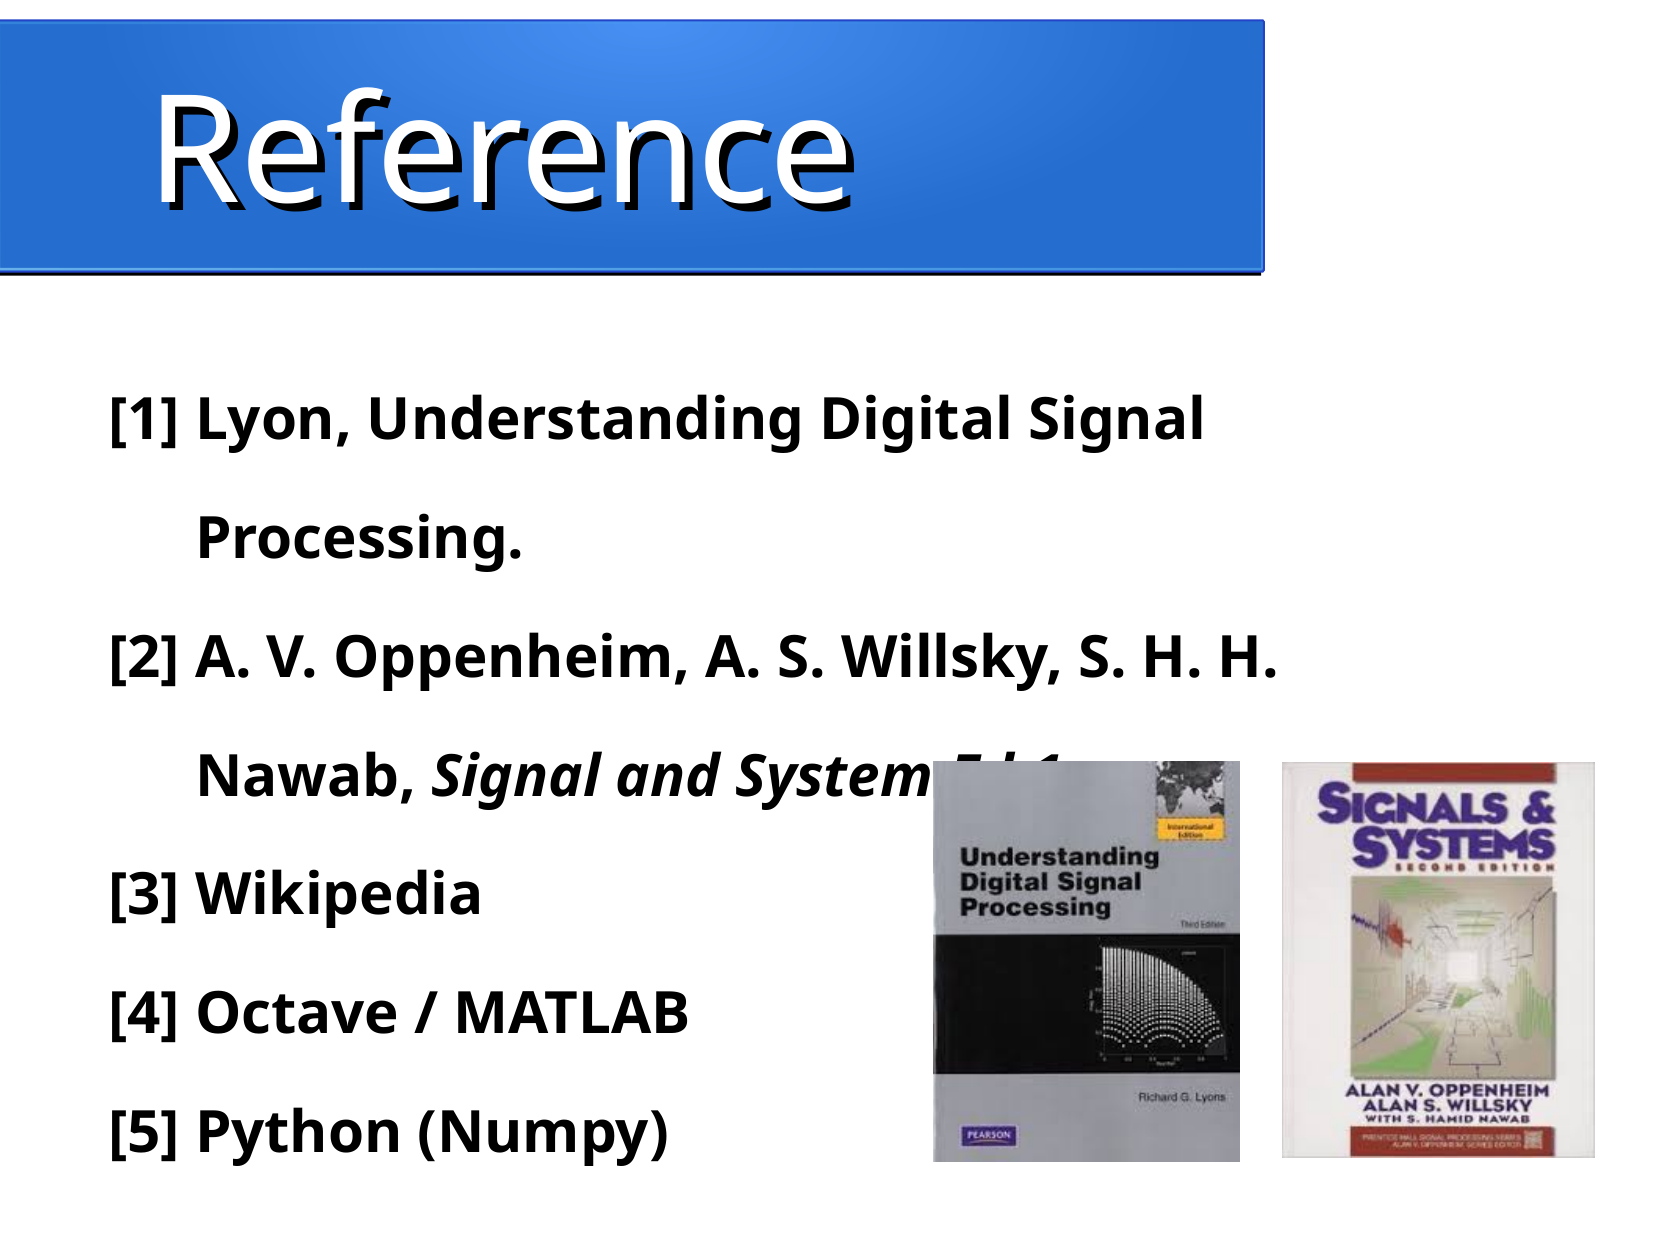

Reference
 Lyon, Understanding Digital Signal
 Processing.
 A. V. Oppenheim, A. S. Willsky, S. H. H.
 Nawab, Signal and System Ed.1,
 Wikipedia
 Octave / MATLAB
 Python (Numpy)